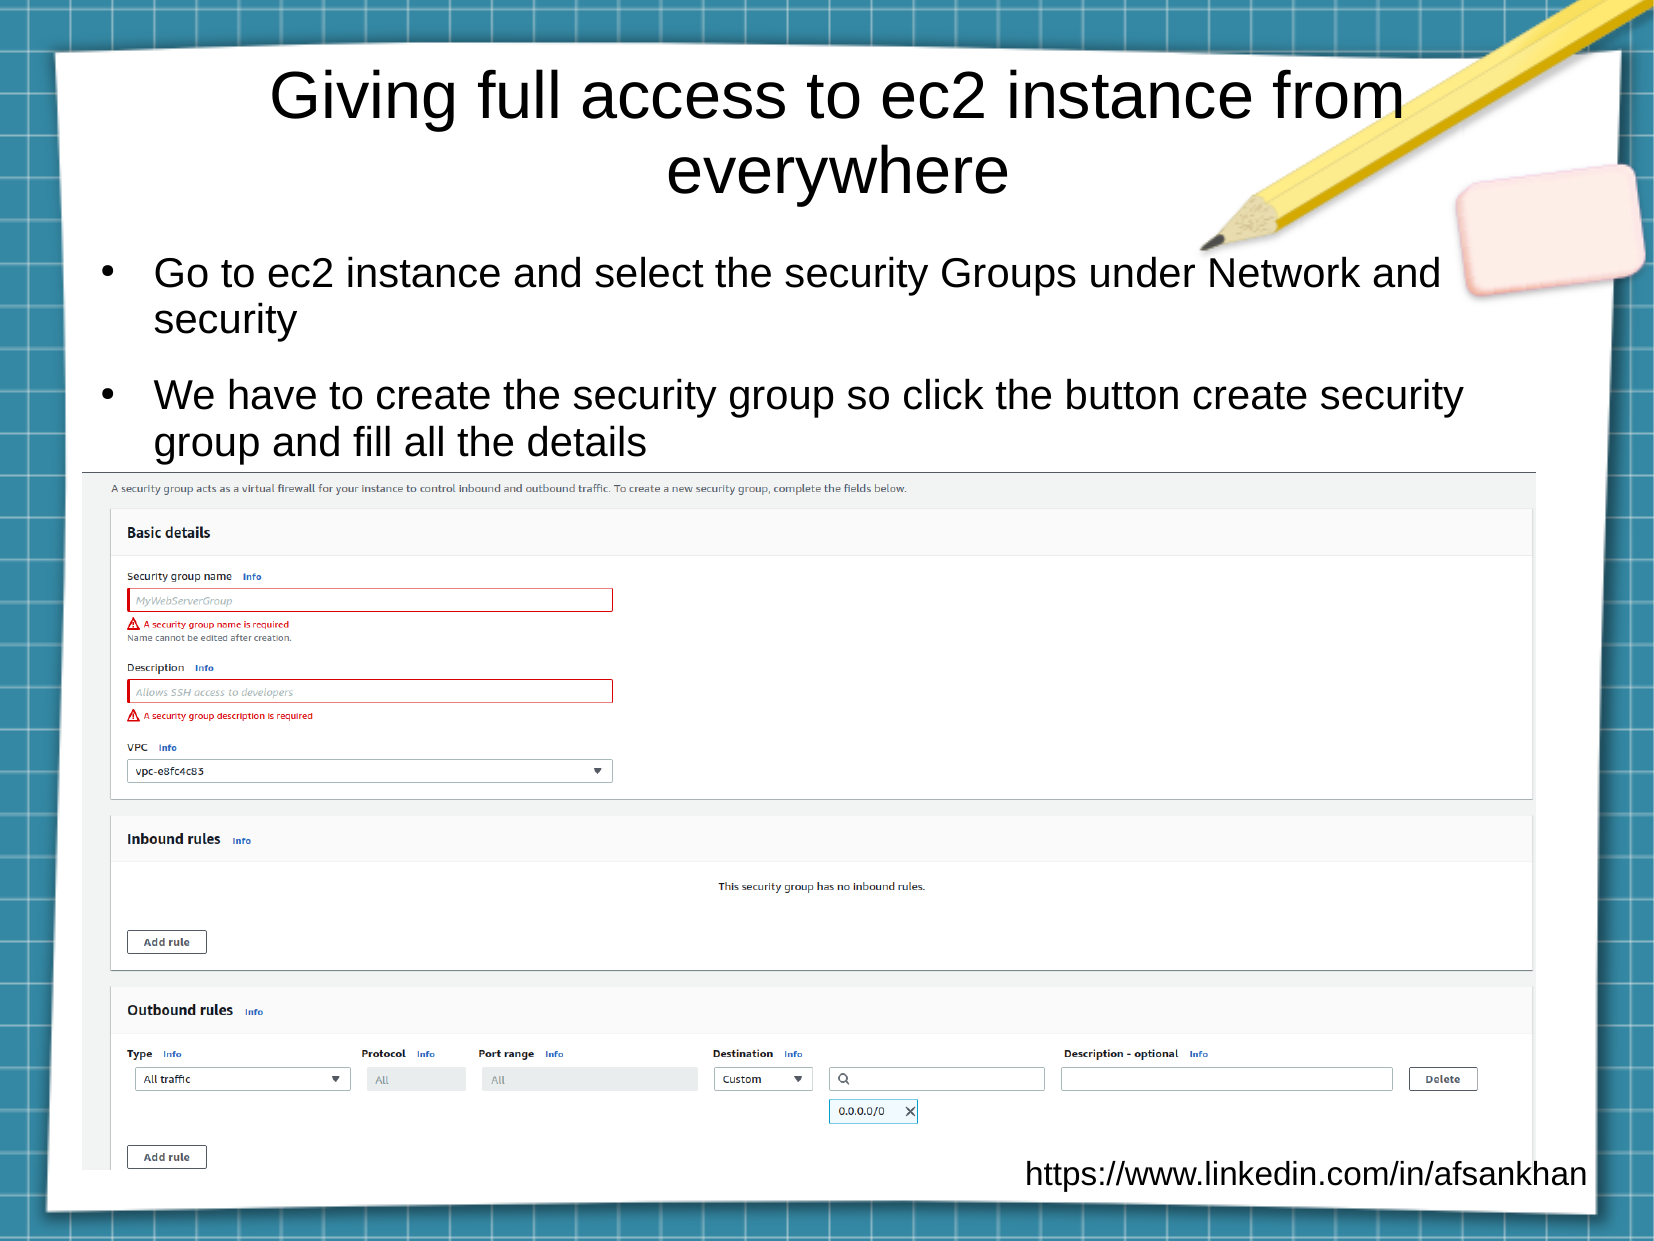

# Giving full access to ec2 instance from everywhere
Go to ec2 instance and select the security Groups under Network and security
We have to create the security group so click the button create security group and fill all the details
https://www.linkedin.com/in/afsankhan